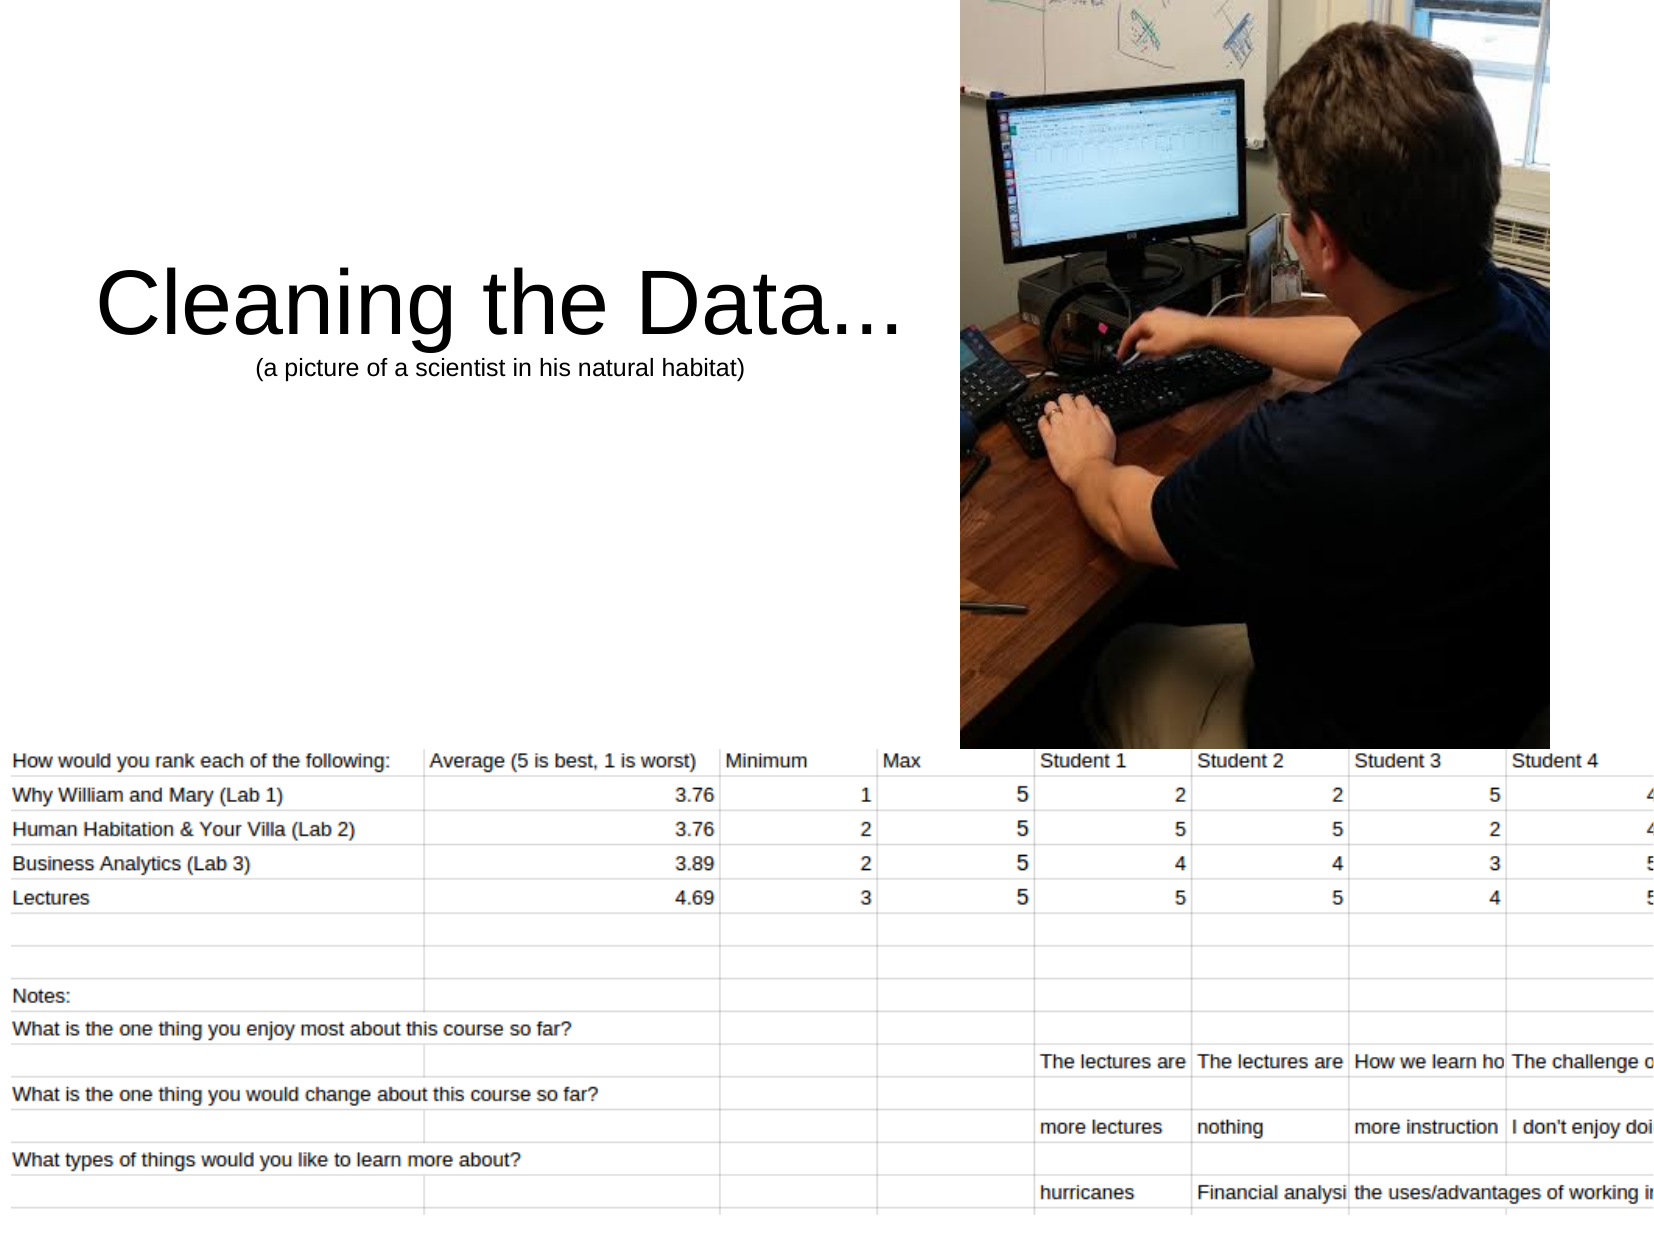

# Cleaning the Data... (a picture of a scientist in his natural habitat)